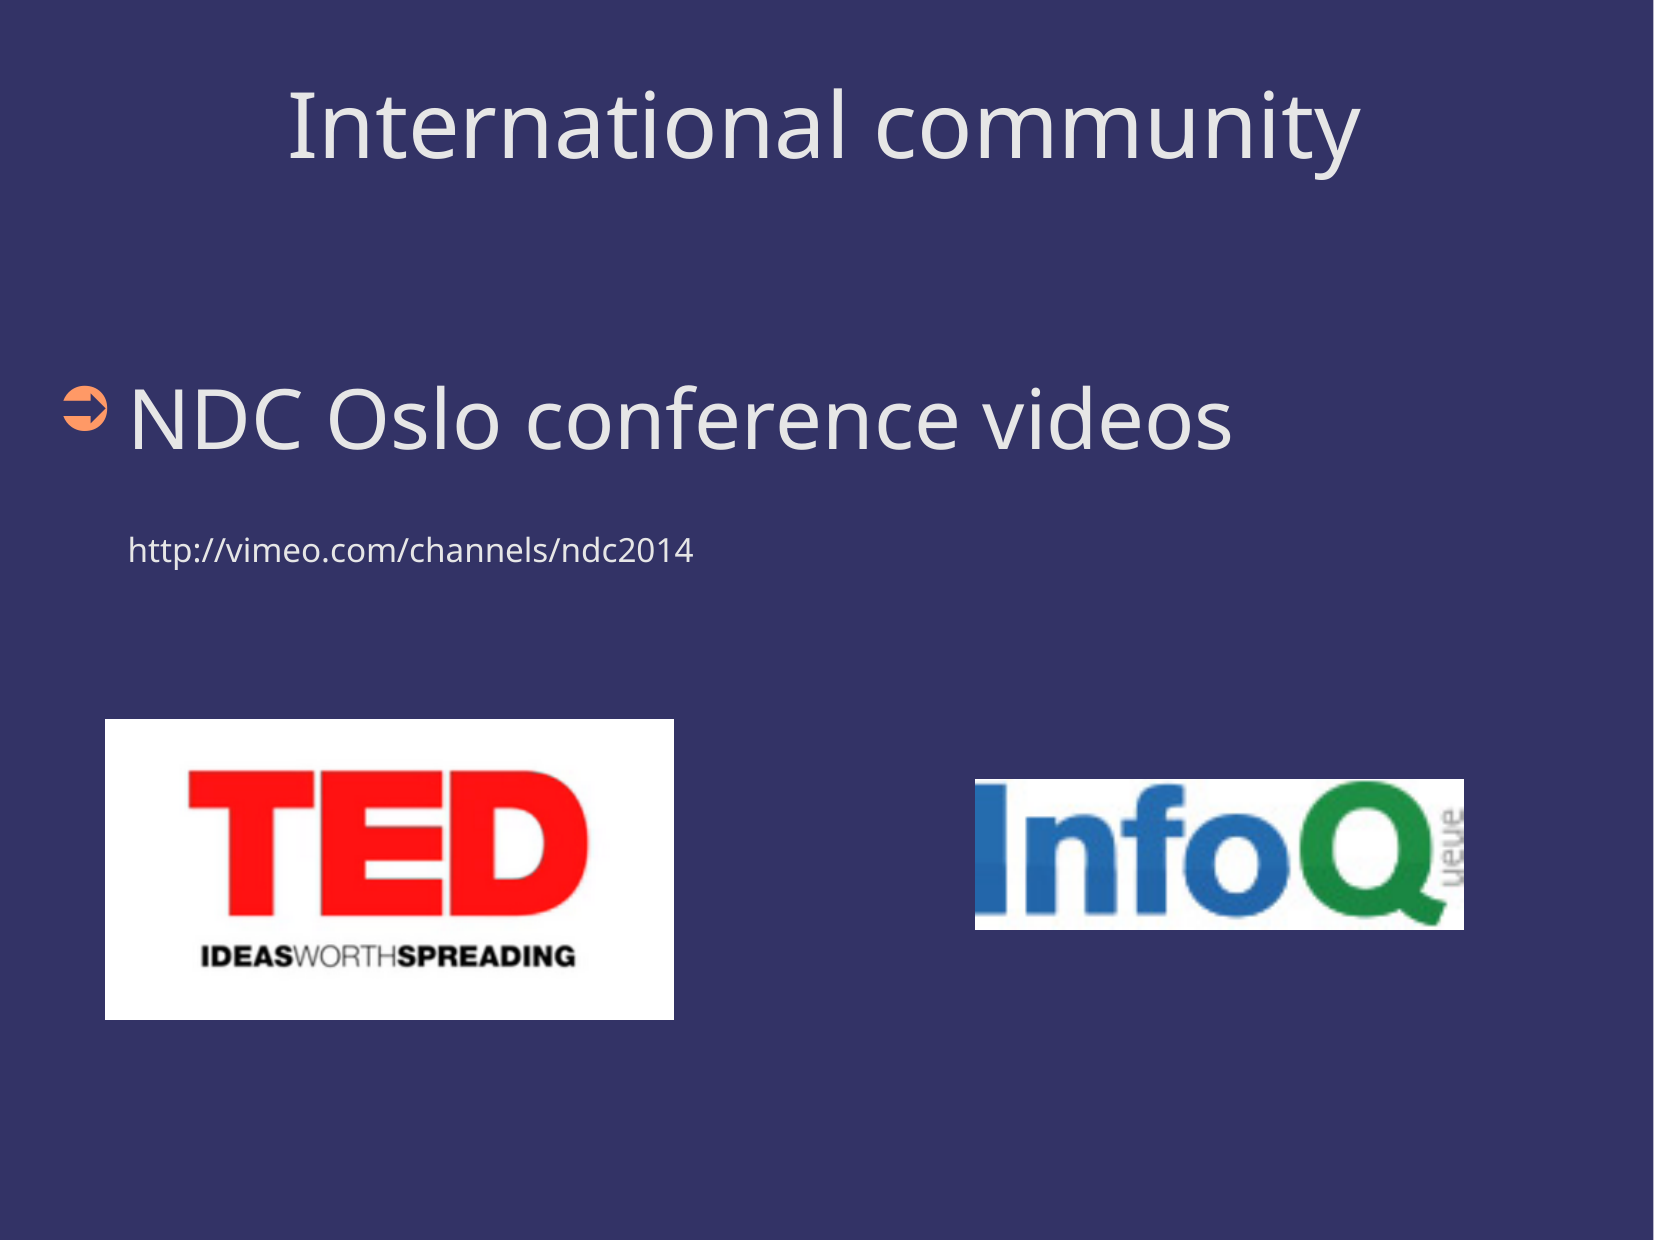

# International community
NDC Oslo conference videos
http://vimeo.com/channels/ndc2014